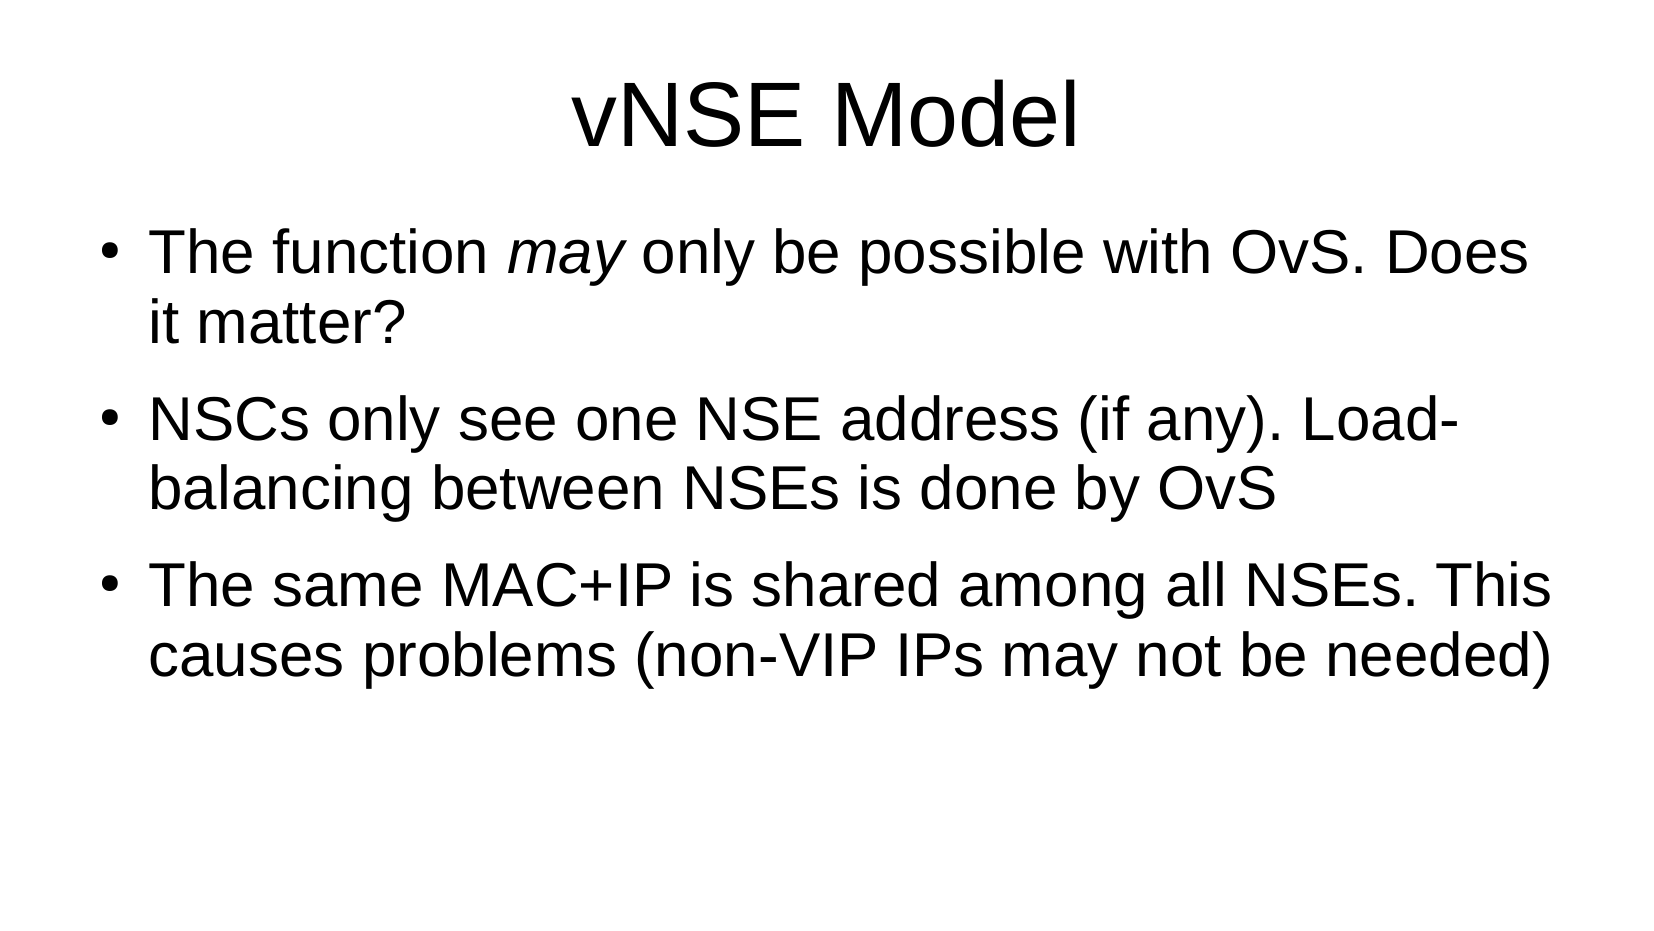

# vNSE Model
The function may only be possible with OvS. Does it matter?
NSCs only see one NSE address (if any). Load-balancing between NSEs is done by OvS
The same MAC+IP is shared among all NSEs. This causes problems (non-VIP IPs may not be needed)